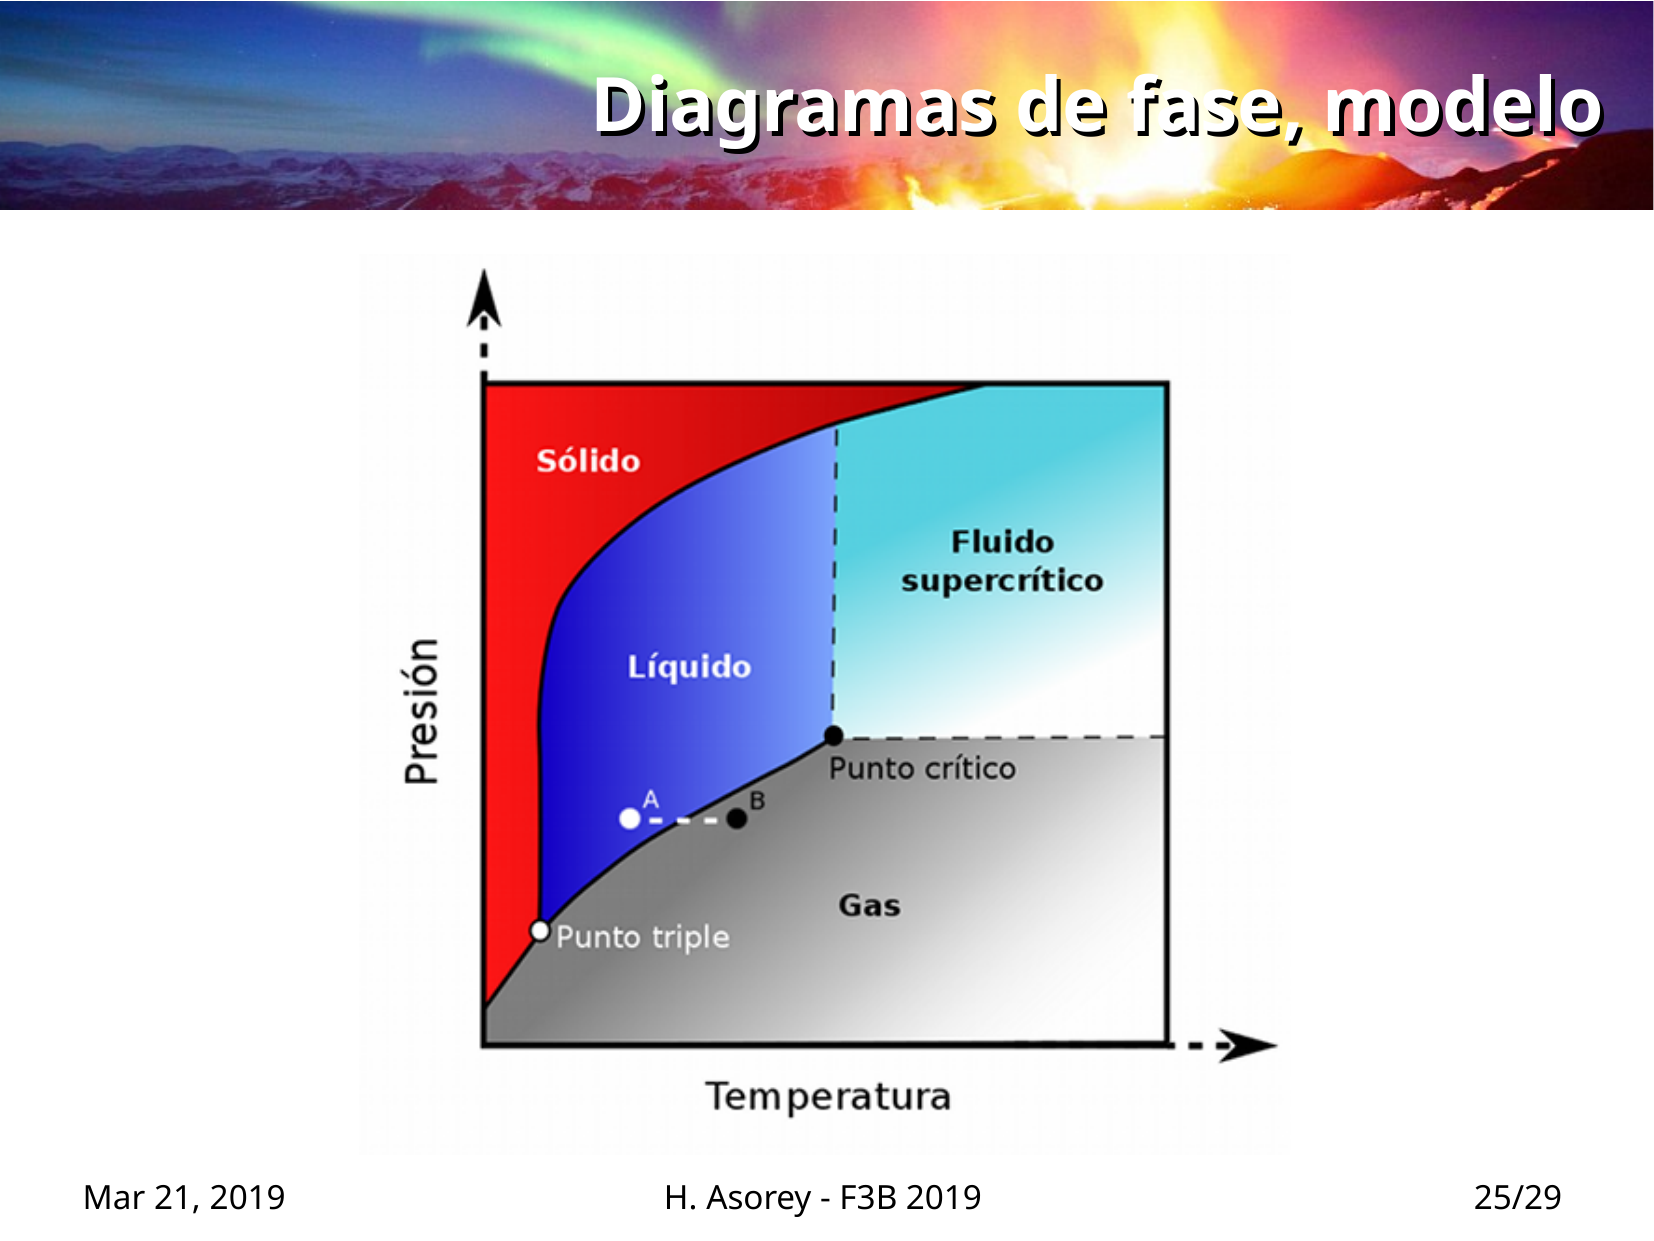

# Diagramas de fase, modelo
Mar 21, 2019
H. Asorey - F3B 2019
25